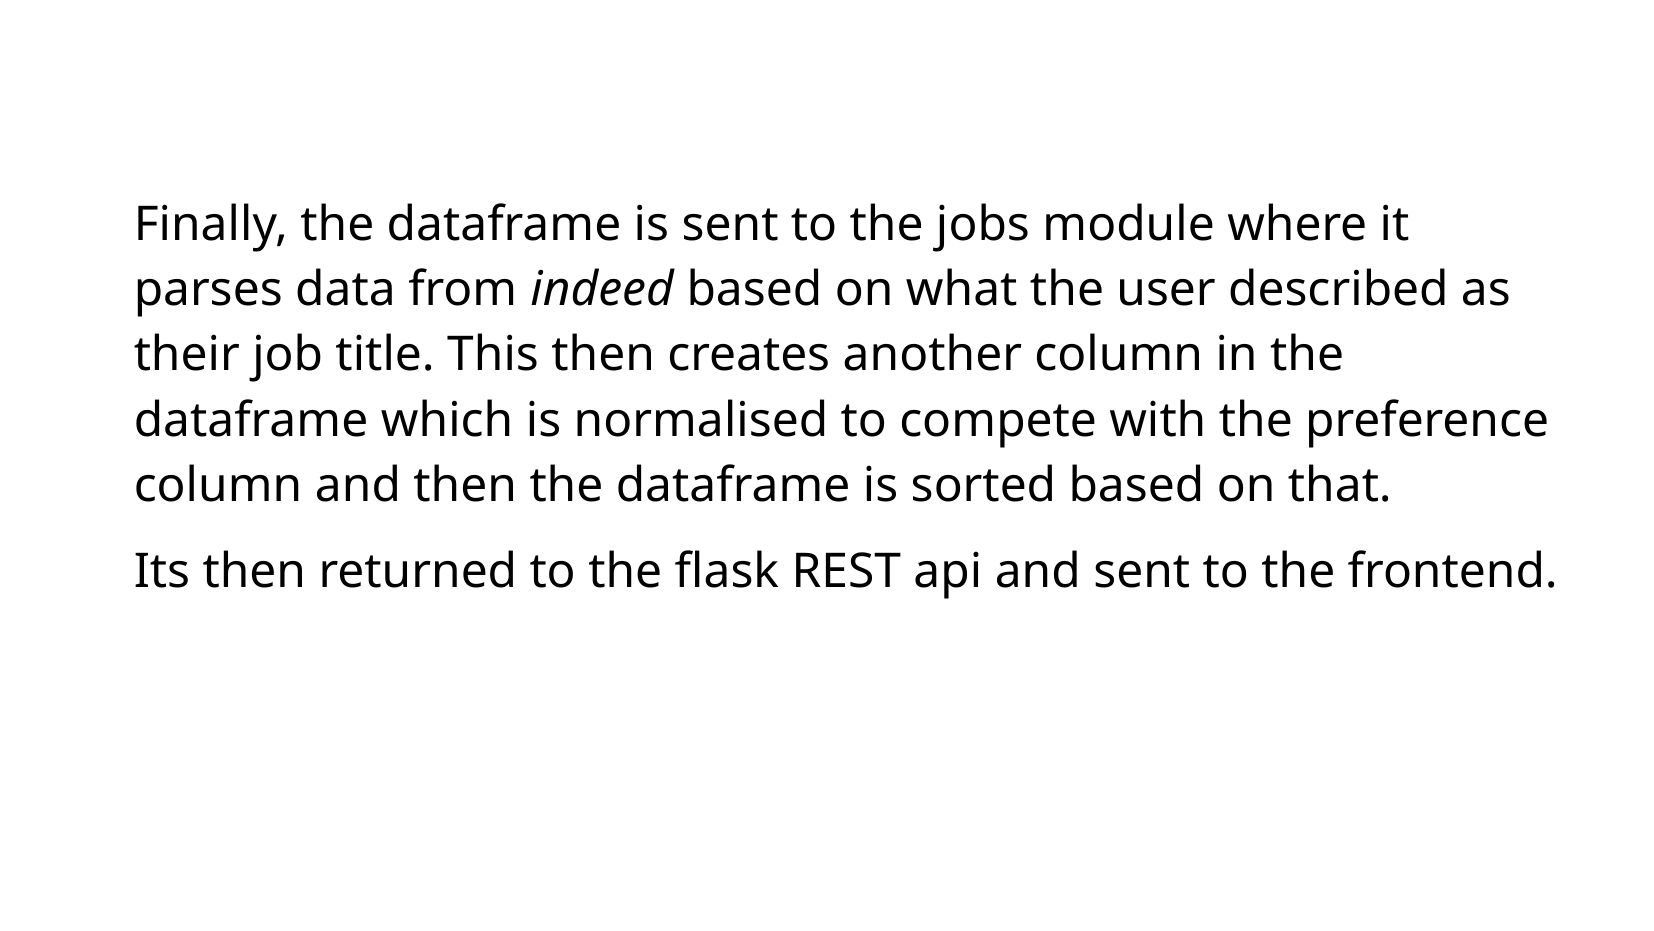

# Finally, the dataframe is sent to the jobs module where it parses data from indeed based on what the user described as their job title. This then creates another column in the dataframe which is normalised to compete with the preference column and then the dataframe is sorted based on that.
Its then returned to the flask REST api and sent to the frontend.